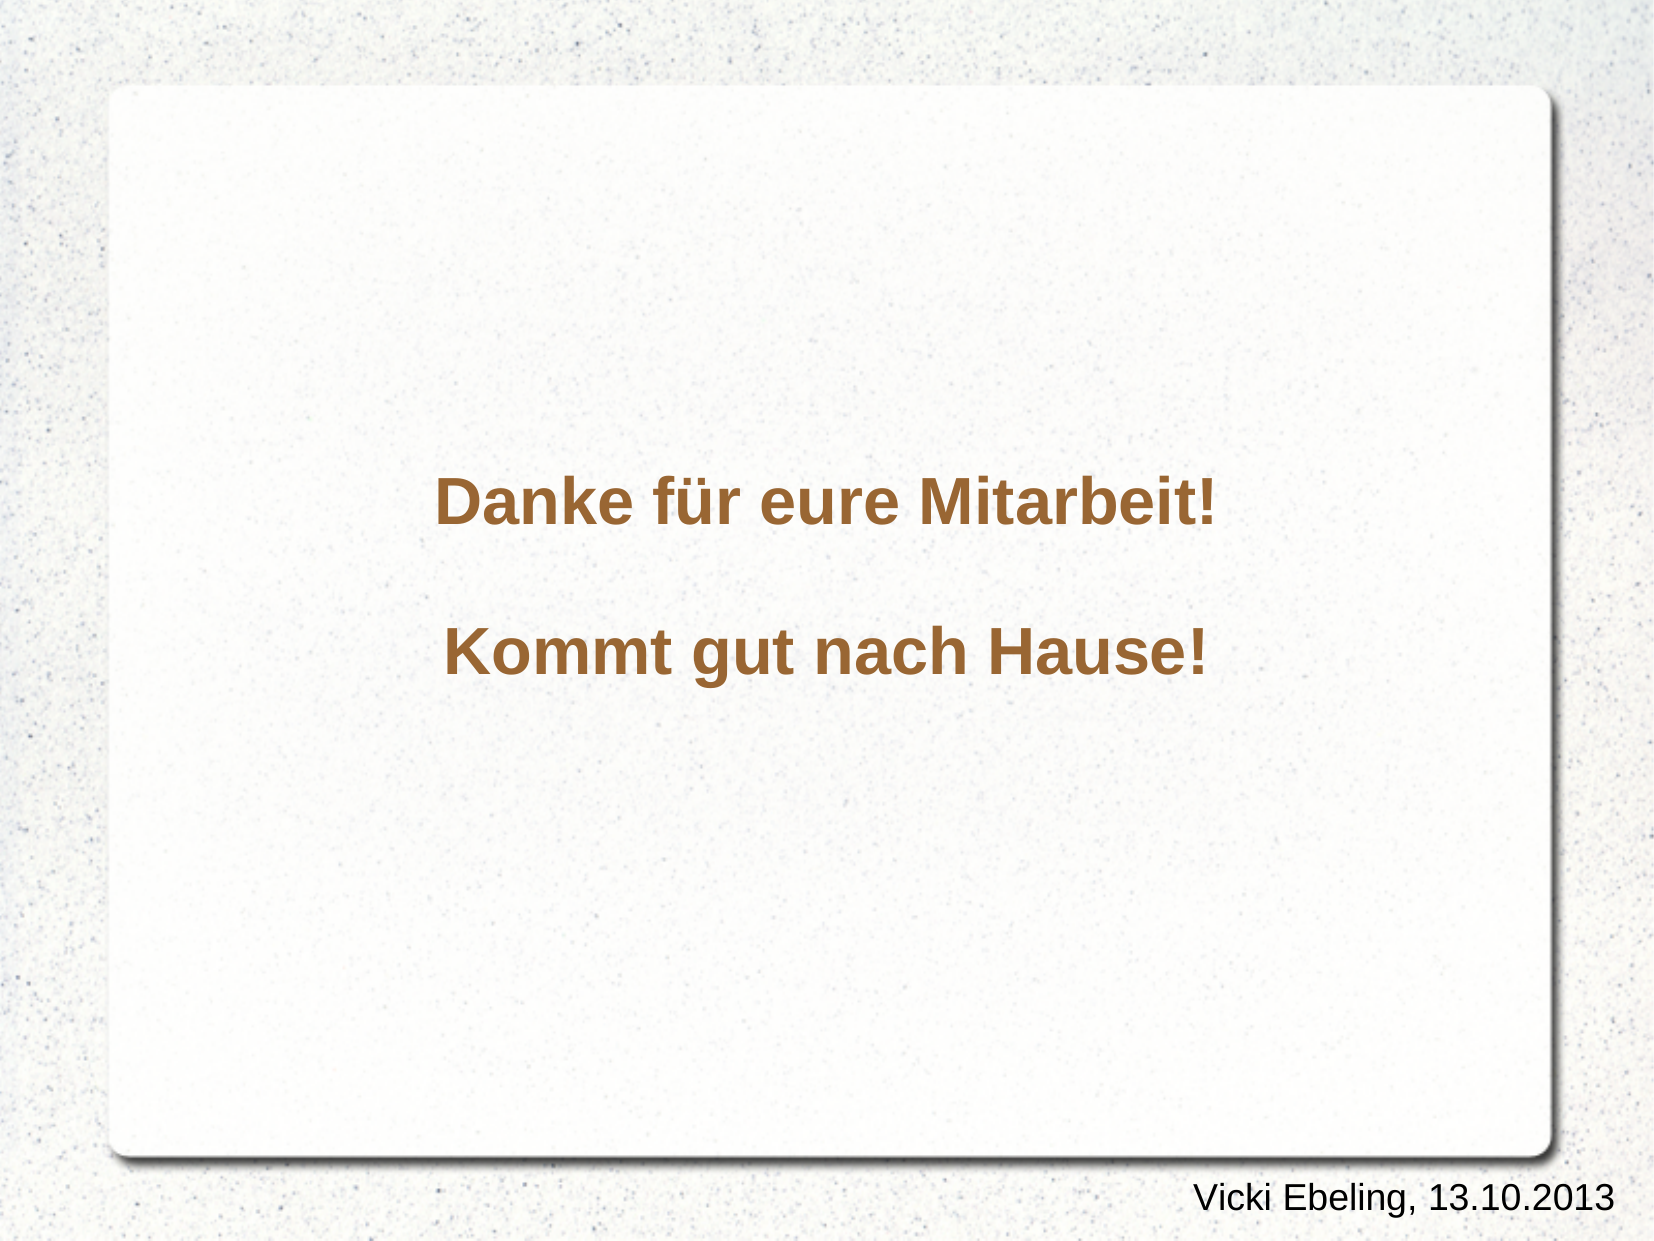

# Danke für eure Mitarbeit!
Kommt gut nach Hause!
Vicki Ebeling, 13.10.2013